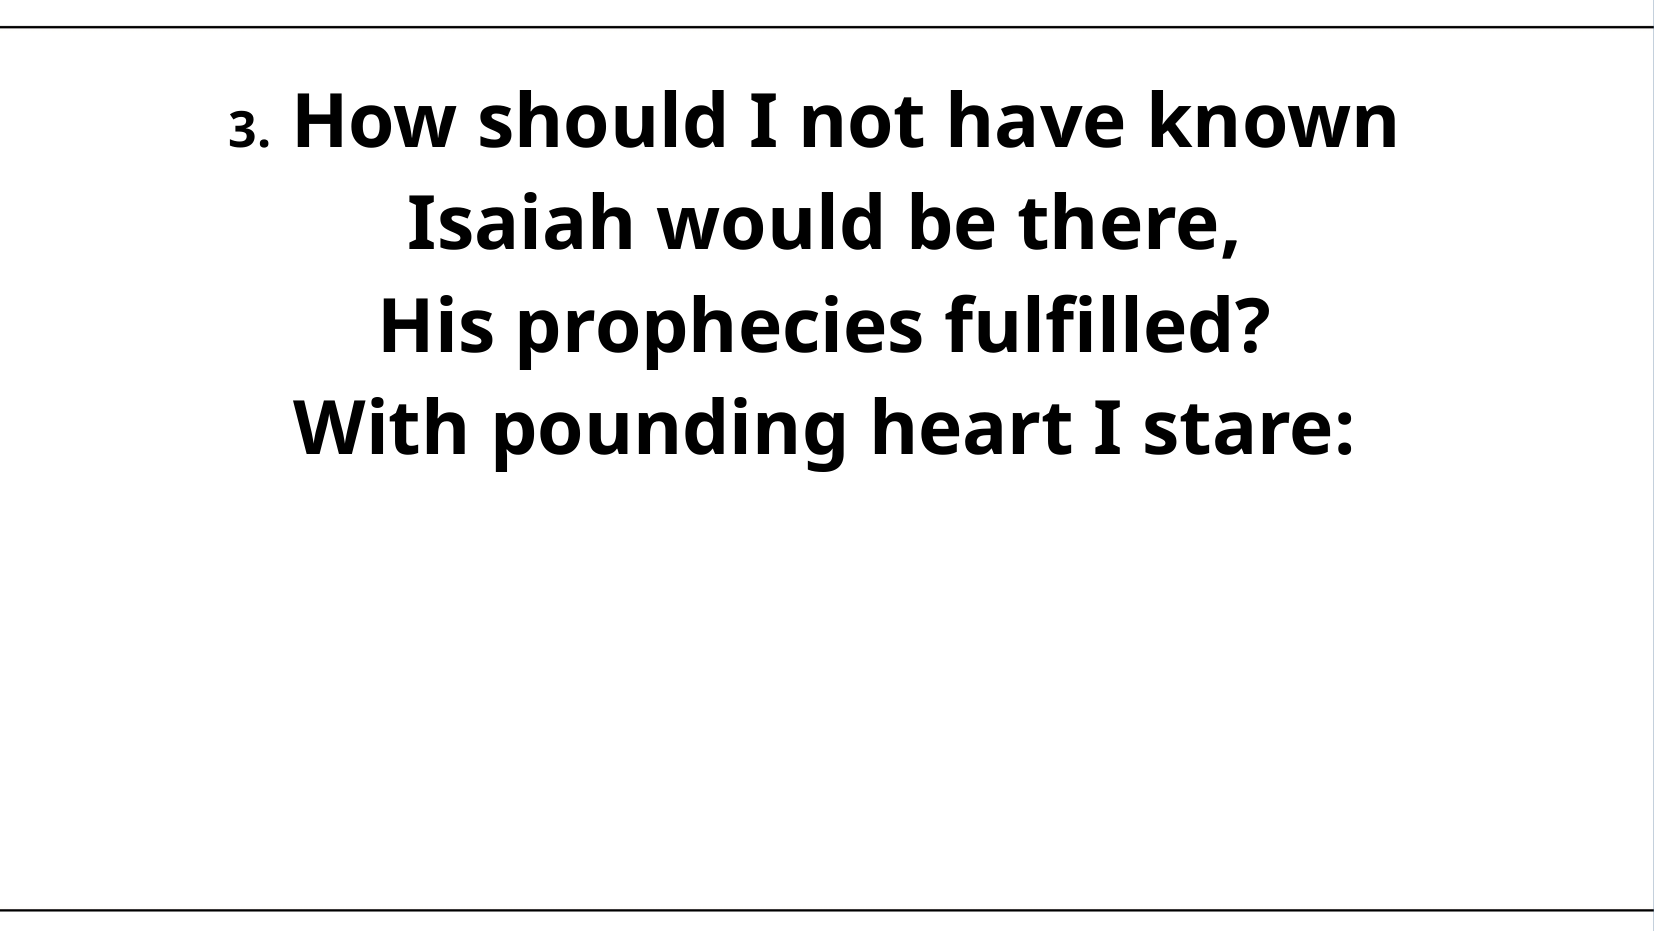

3. How should I not have known
Isaiah would be there,
His prophecies fulfilled?
With pounding heart I stare: